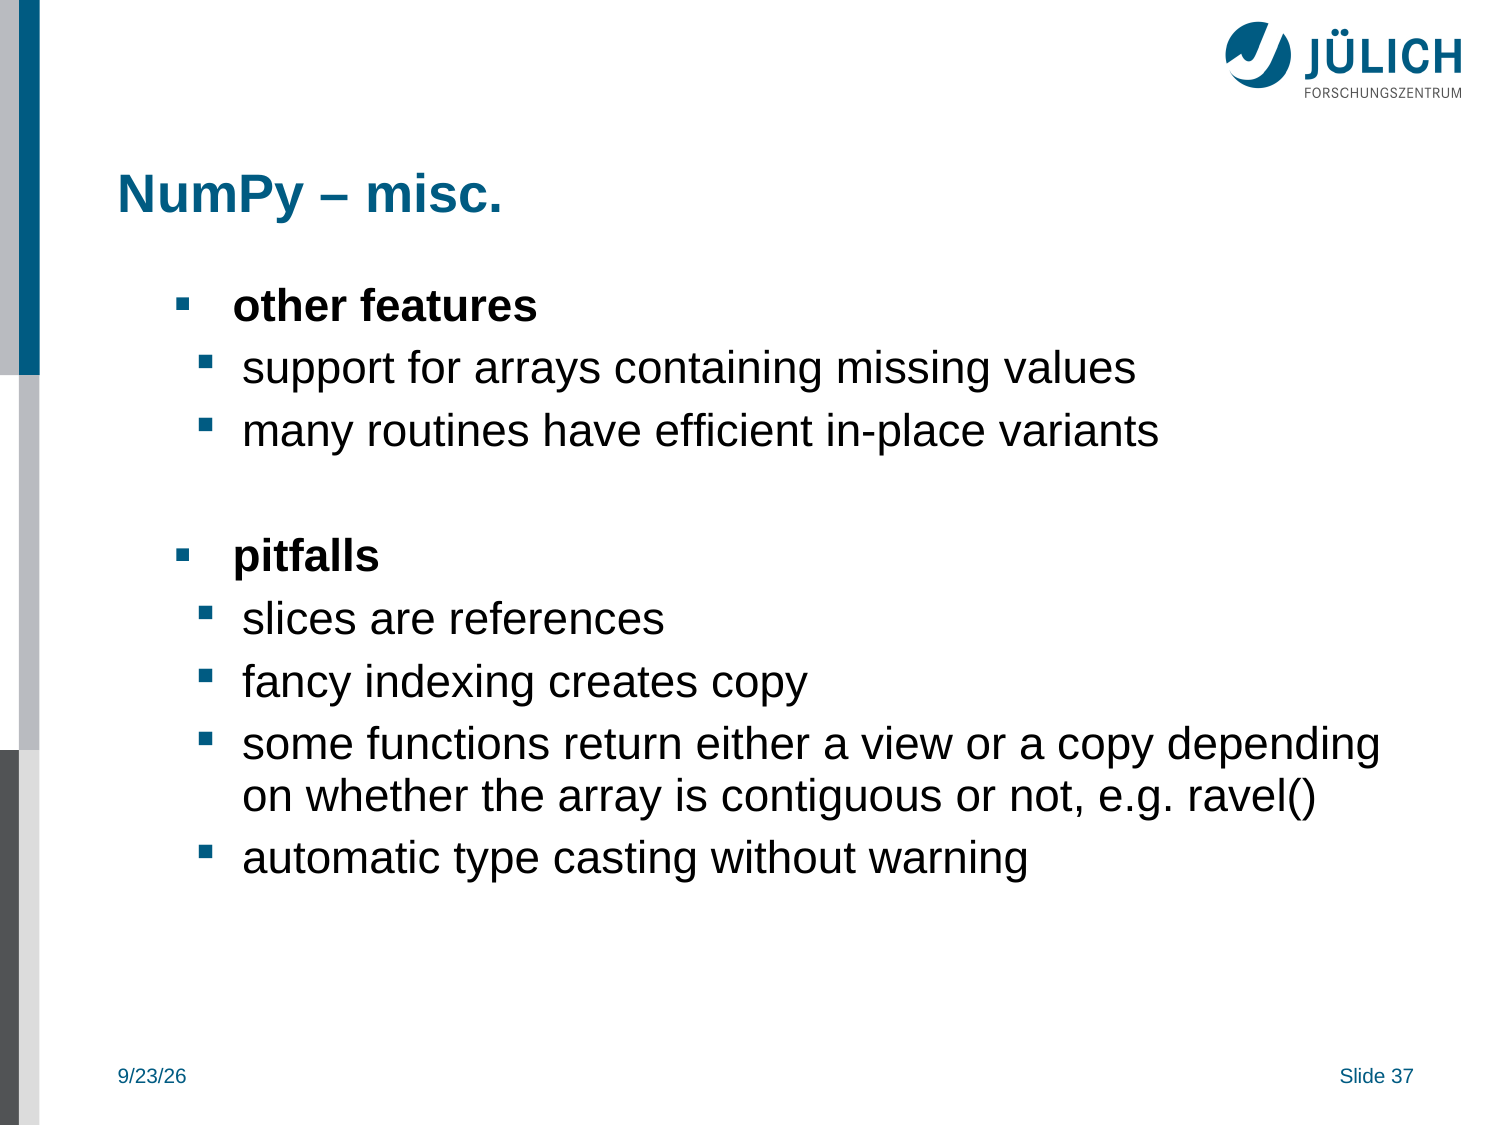

# NumPy – misc.
other features
support for arrays containing missing values
many routines have efficient in-place variants
pitfalls
slices are references
fancy indexing creates copy
some functions return either a view or a copy depending on whether the array is contiguous or not, e.g. ravel()
automatic type casting without warning